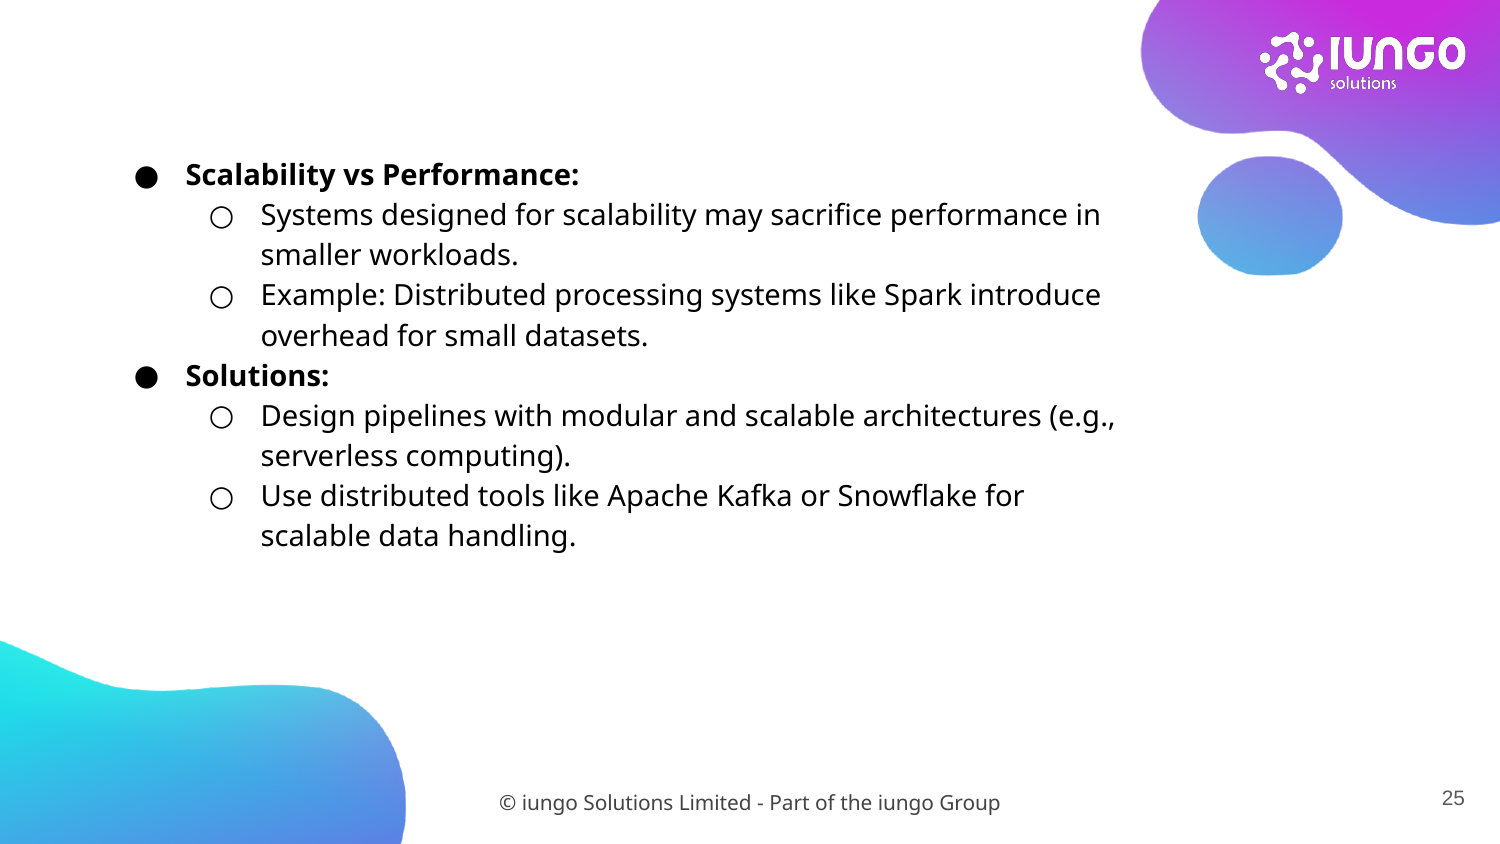

# Scalability vs Performance:
Systems designed for scalability may sacrifice performance in smaller workloads.
Example: Distributed processing systems like Spark introduce overhead for small datasets.
Solutions:
Design pipelines with modular and scalable architectures (e.g., serverless computing).
Use distributed tools like Apache Kafka or Snowflake for scalable data handling.